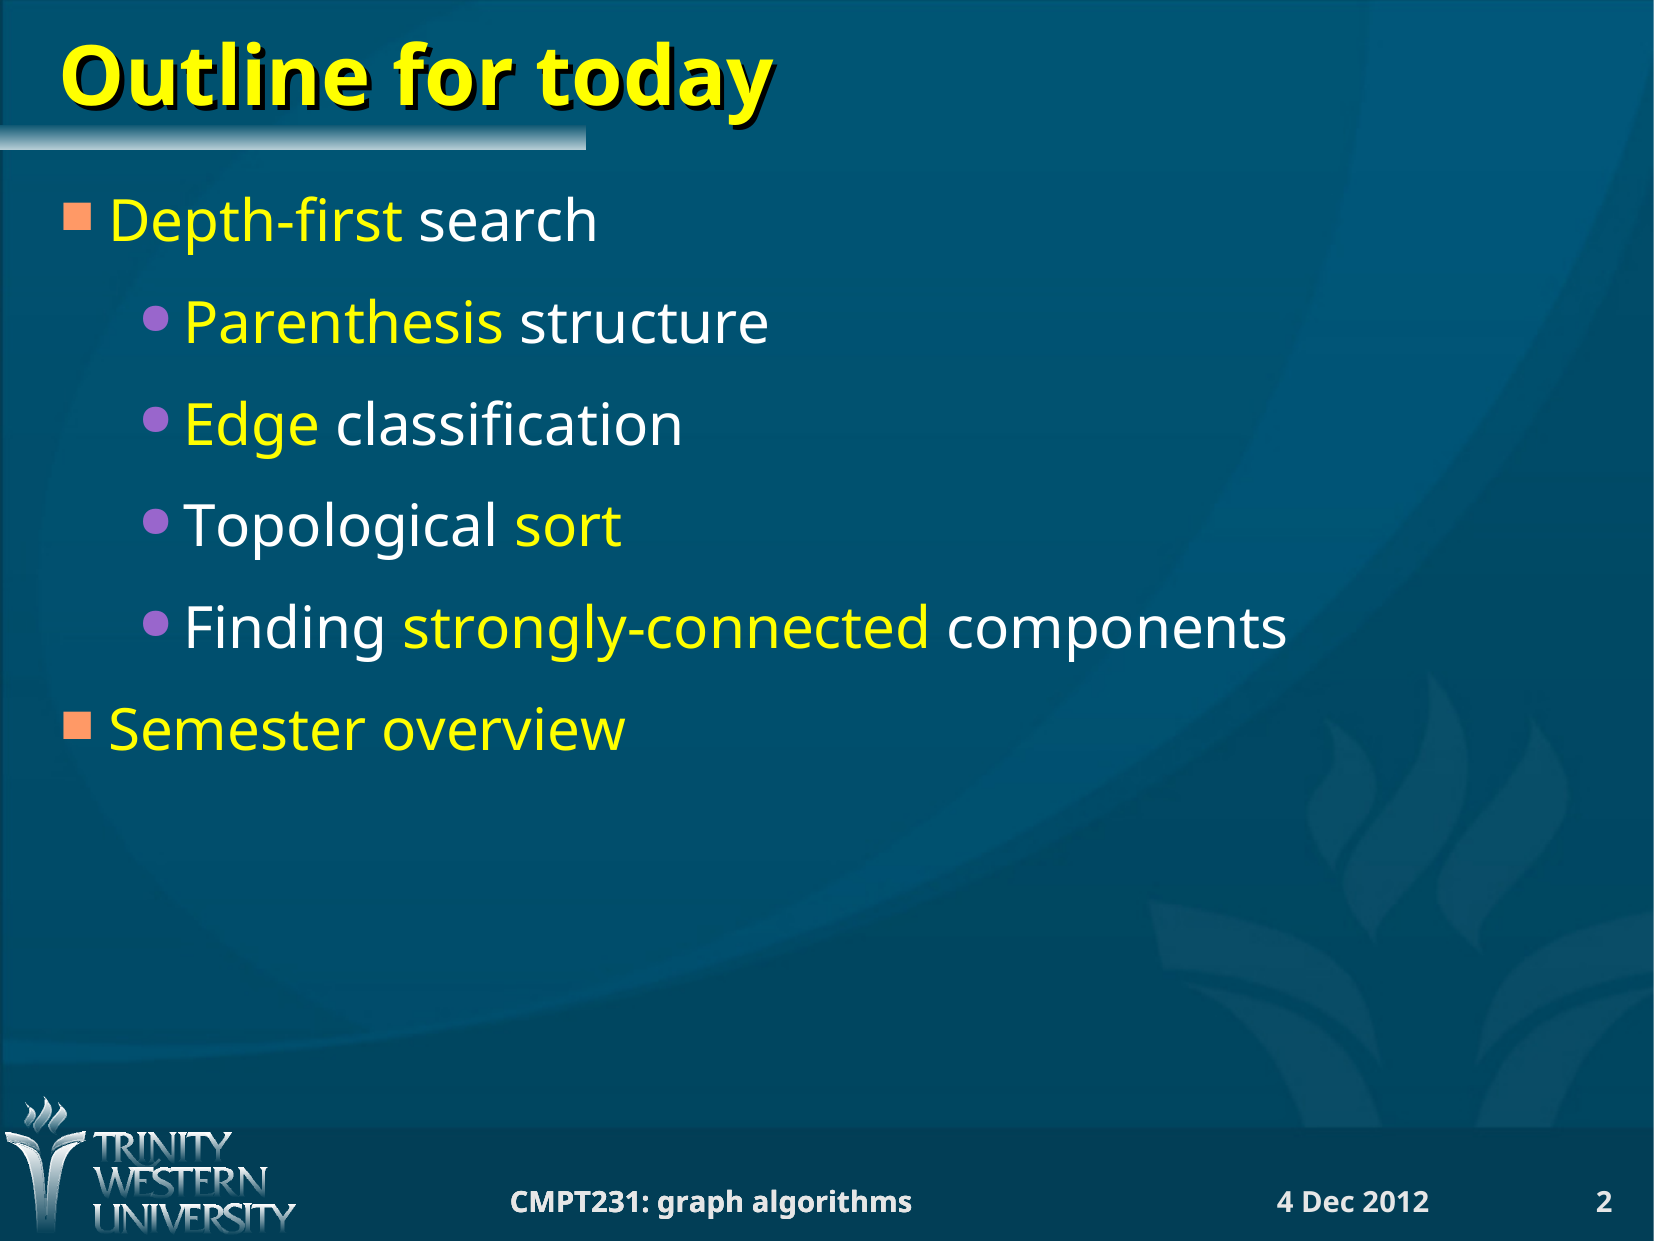

# Outline for today
Depth-first search
Parenthesis structure
Edge classification
Topological sort
Finding strongly-connected components
Semester overview
CMPT231: graph algorithms
4 Dec 2012
2